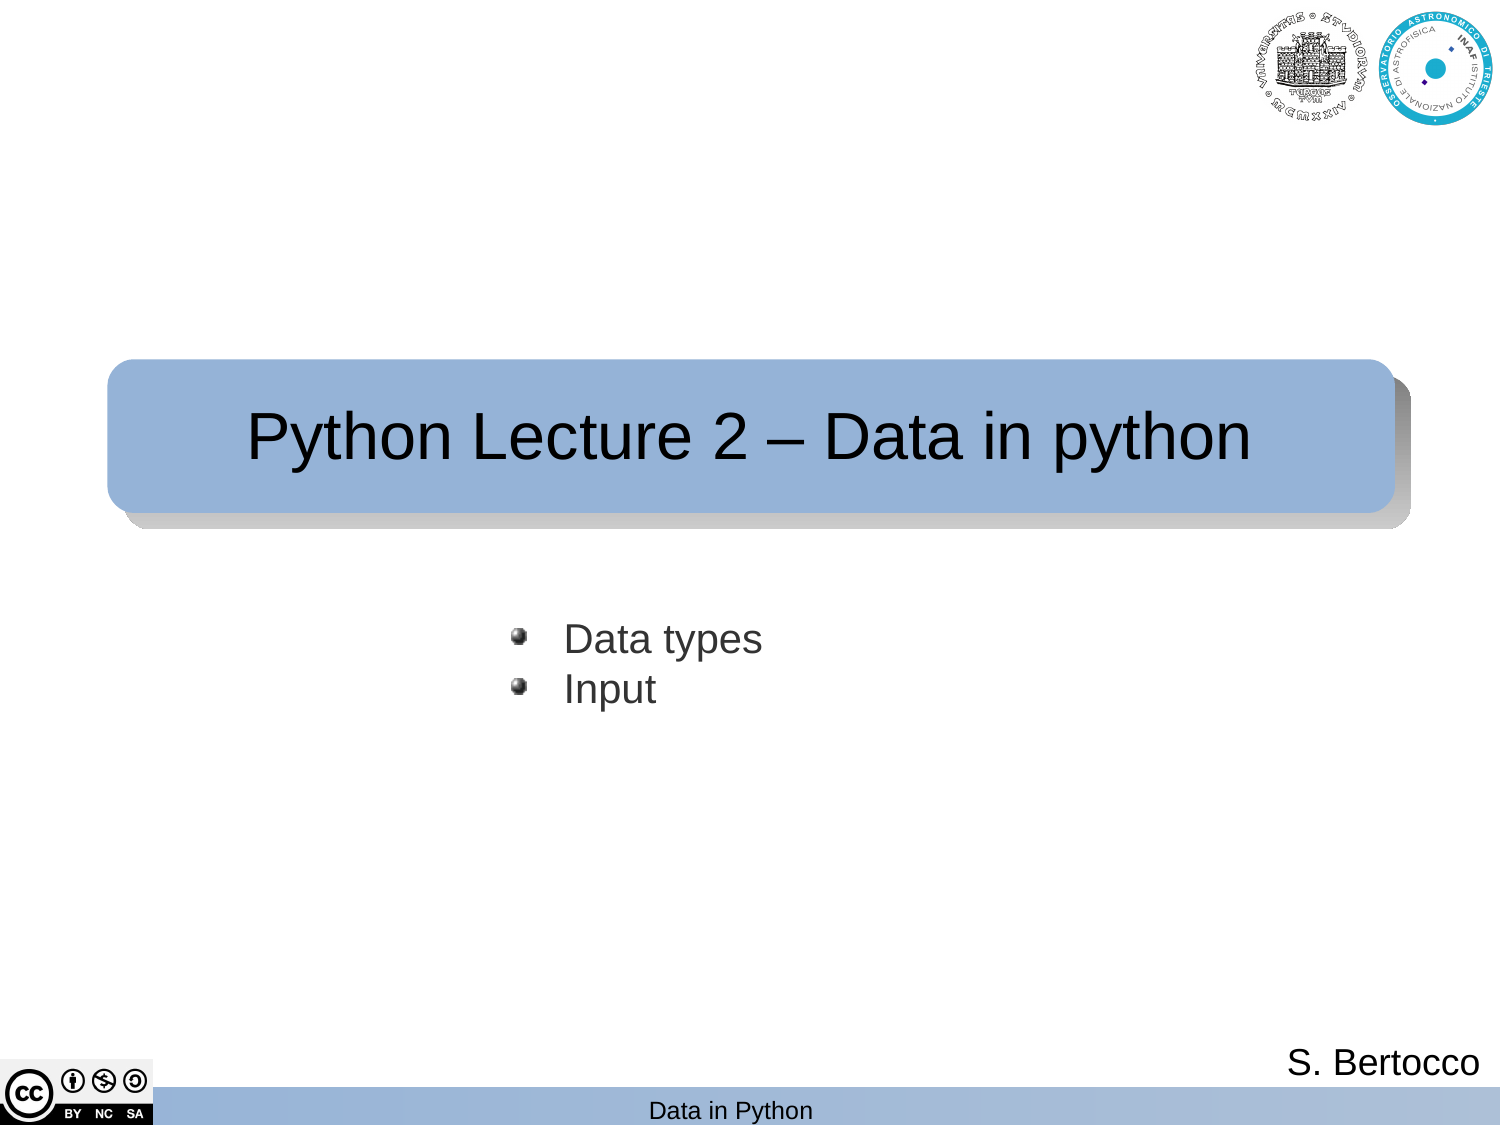

Python Lecture 2 – Data in python
# Data types
Input